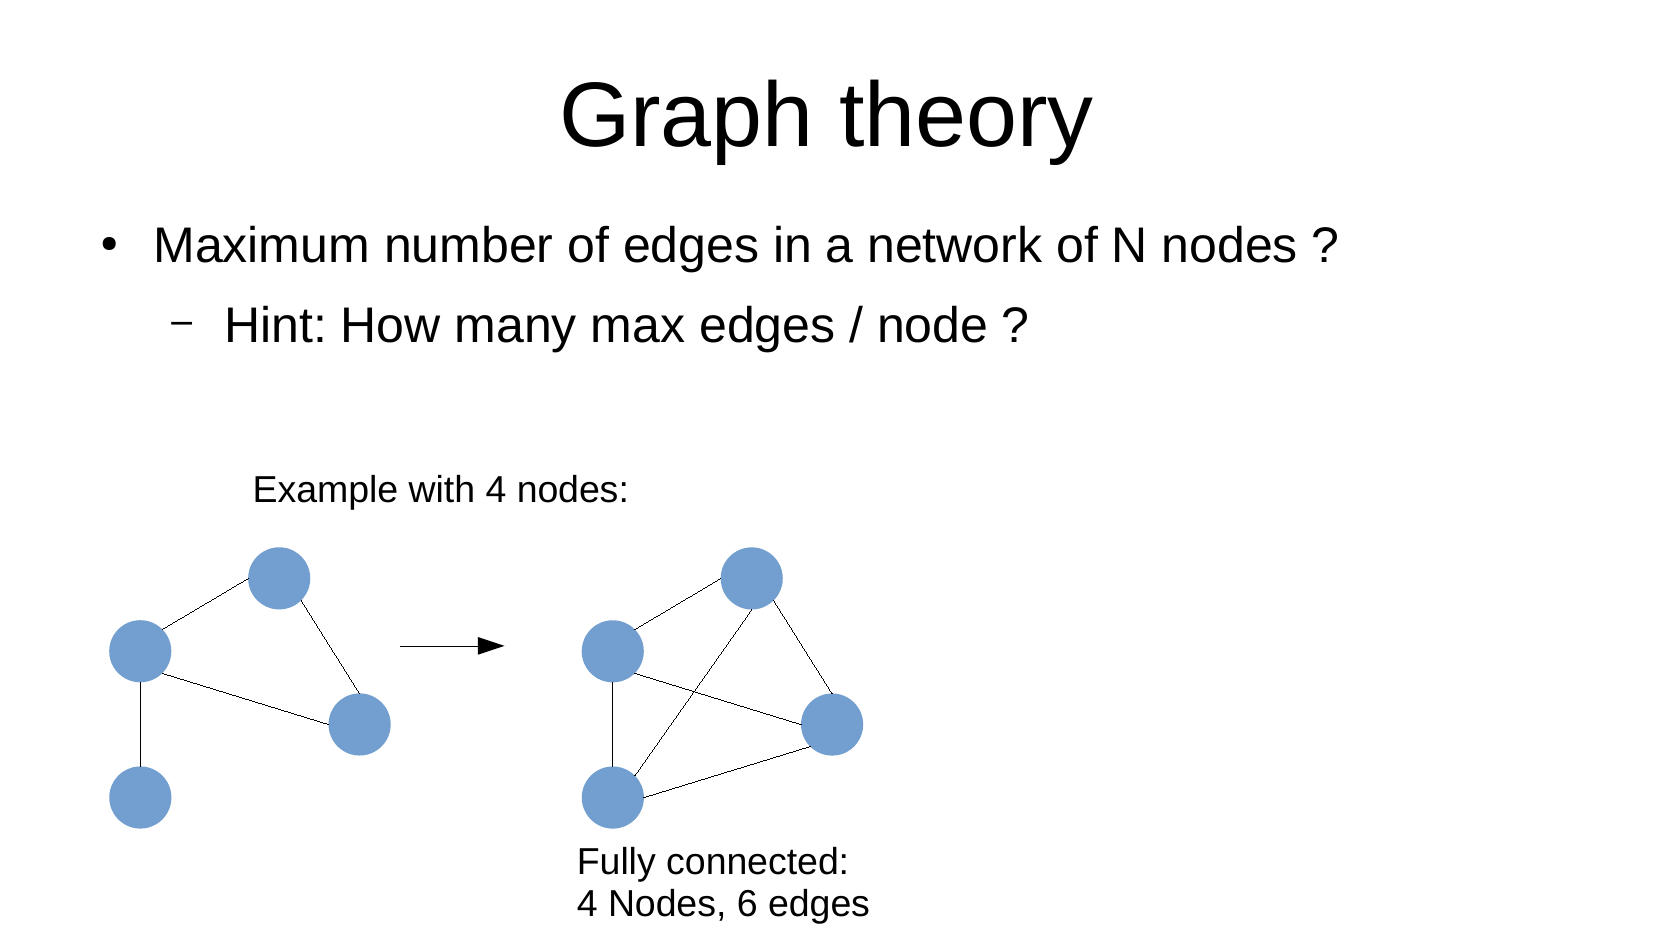

# Graph theory
Maximum number of edges in a network of N nodes ?
Hint: How many max edges / node ?
Example with 4 nodes:
Fully connected:
4 Nodes, 6 edges